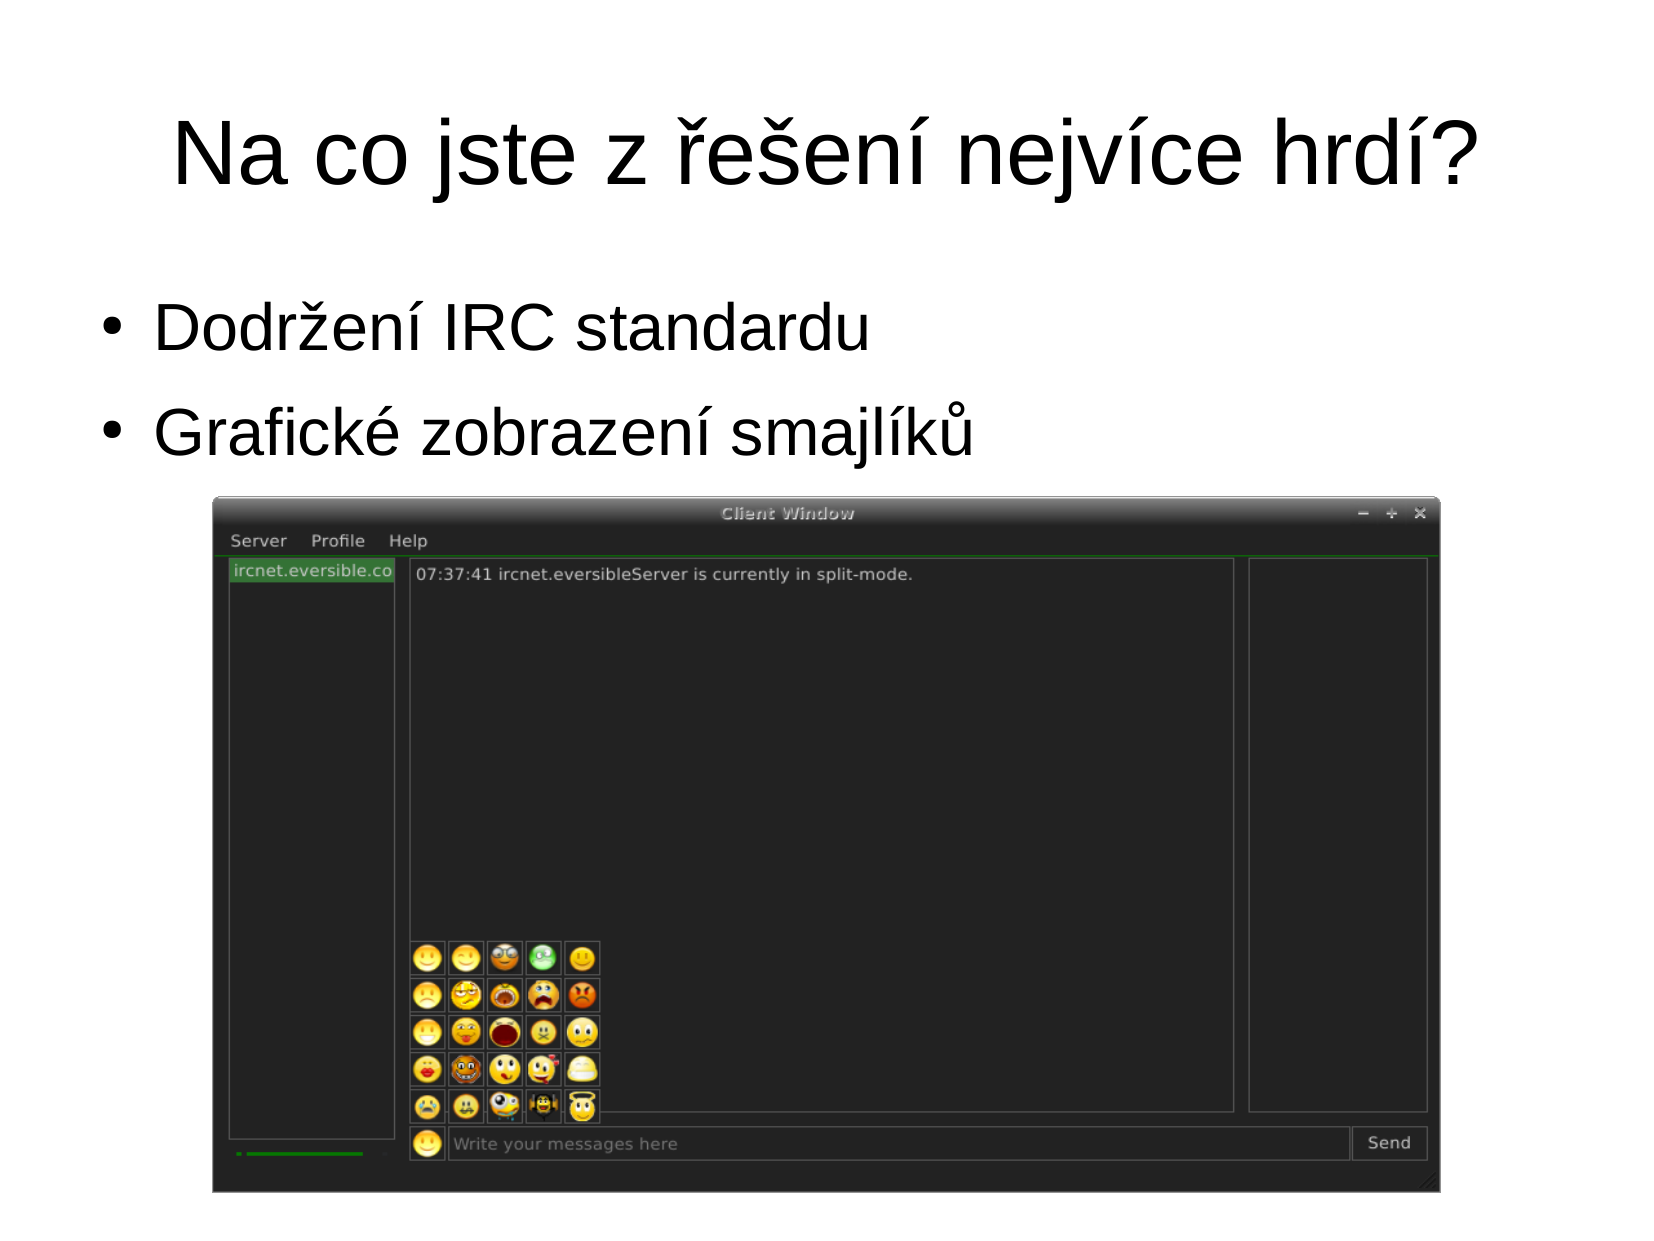

# Na co jste z řešení nejvíce hrdí?
Dodržení IRC standardu
Grafické zobrazení smajlíků